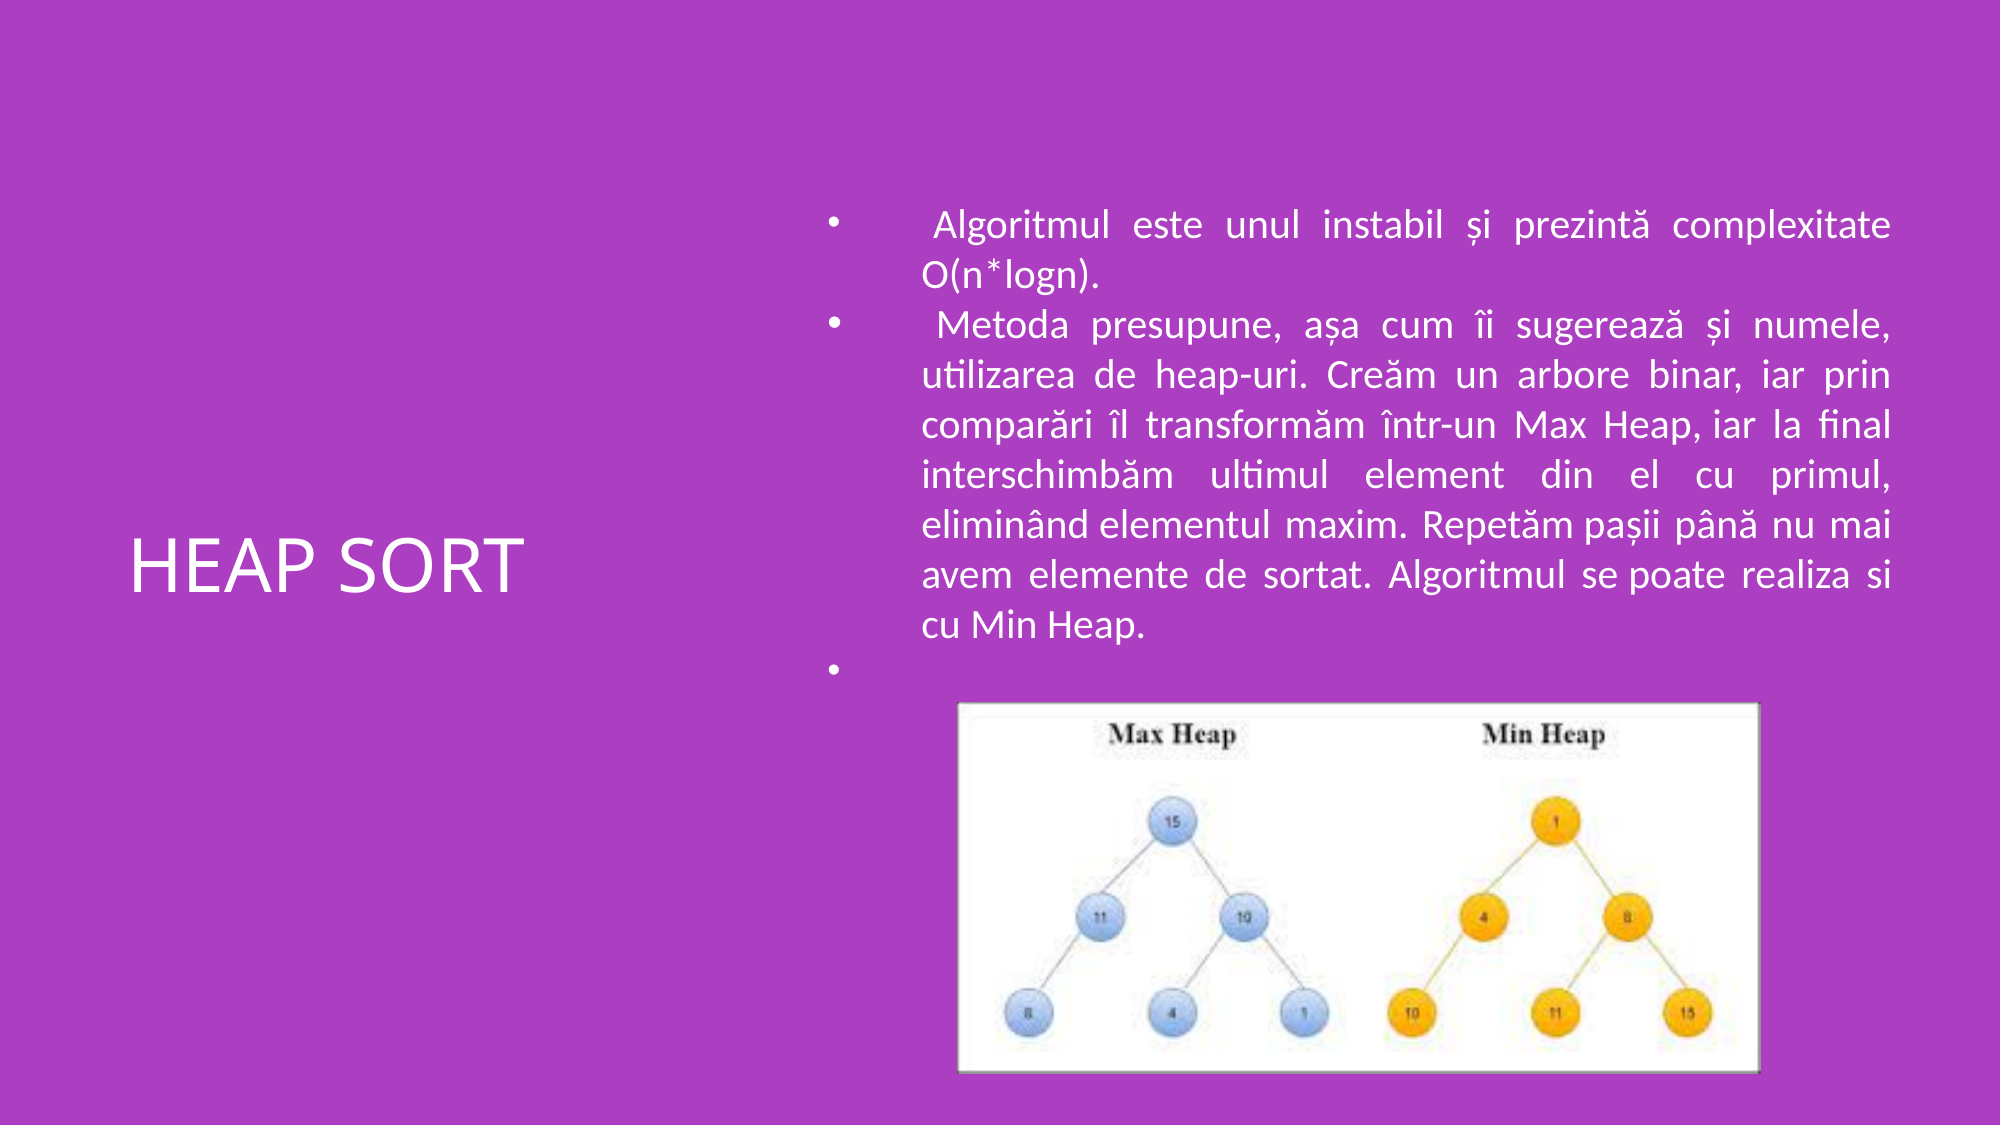

# Heap sort
    Algoritmul este unul instabil și prezintă complexitate O(n*logn).
    Metoda presupune, așa cum îi sugerează și numele, utilizarea de heap-uri. Creăm un arbore binar, iar prin comparări îl transformăm într-un Max Heap, iar la final interschimbăm ultimul element din el cu primul, eliminând elementul maxim. Repetăm pașii până nu mai avem elemente de sortat. Algoritmul se poate realiza si cu Min Heap.